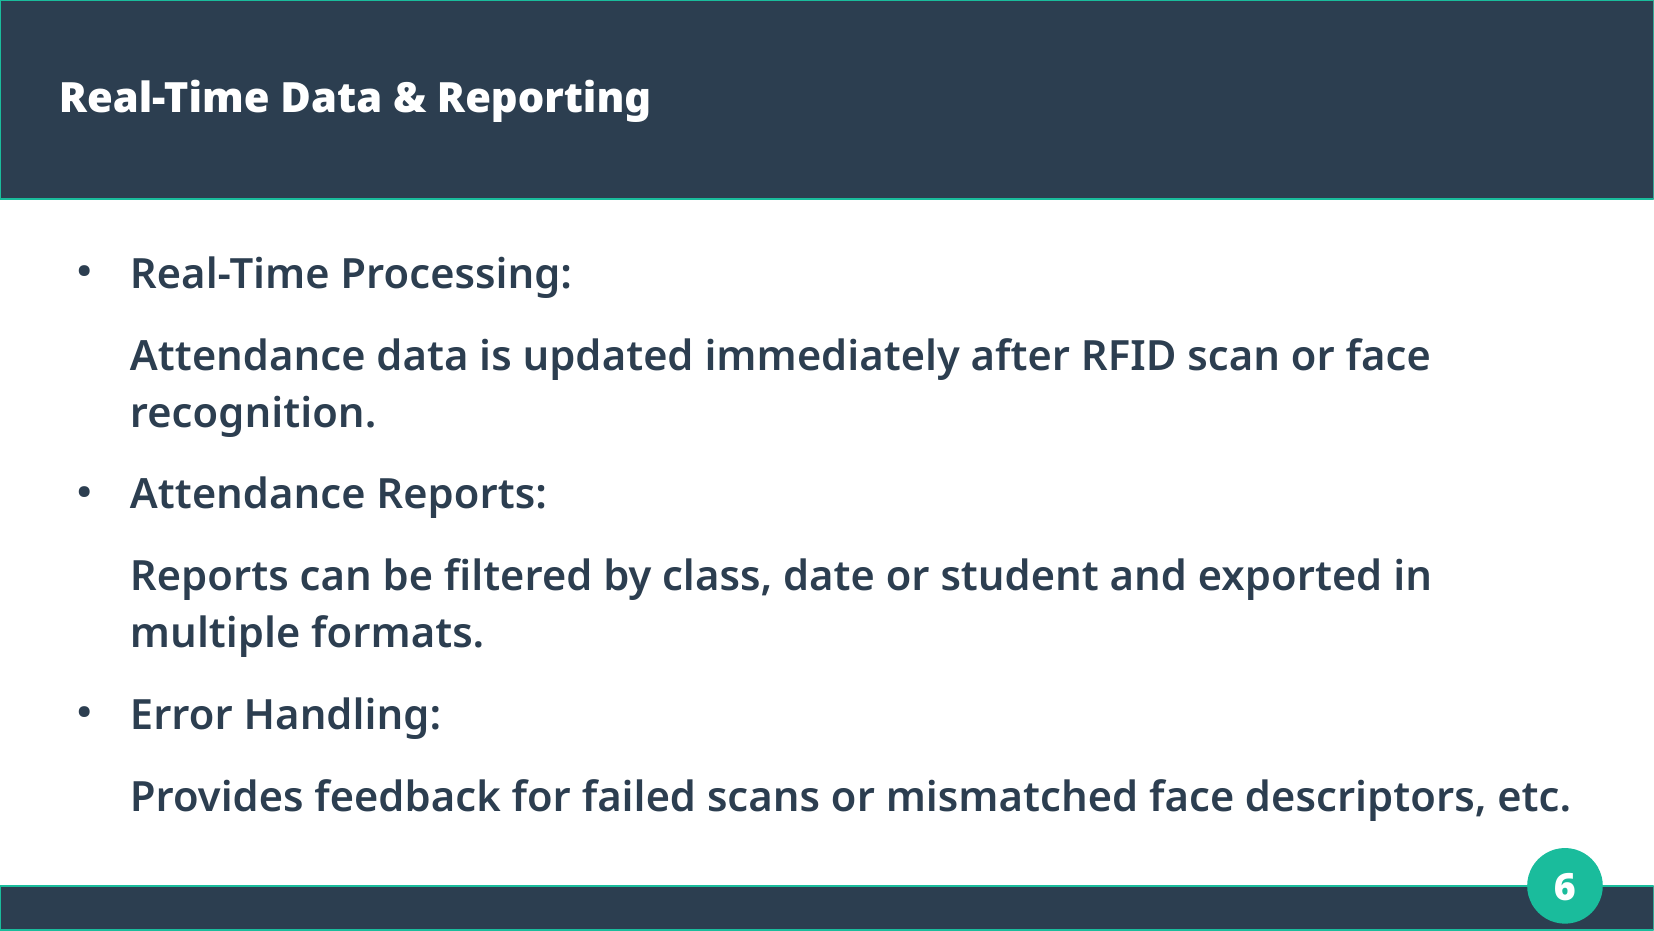

# Real-Time Data & Reporting
Real-Time Processing:
Attendance data is updated immediately after RFID scan or face recognition.
Attendance Reports:
Reports can be filtered by class, date or student and exported in multiple formats.
Error Handling:
Provides feedback for failed scans or mismatched face descriptors, etc.
6